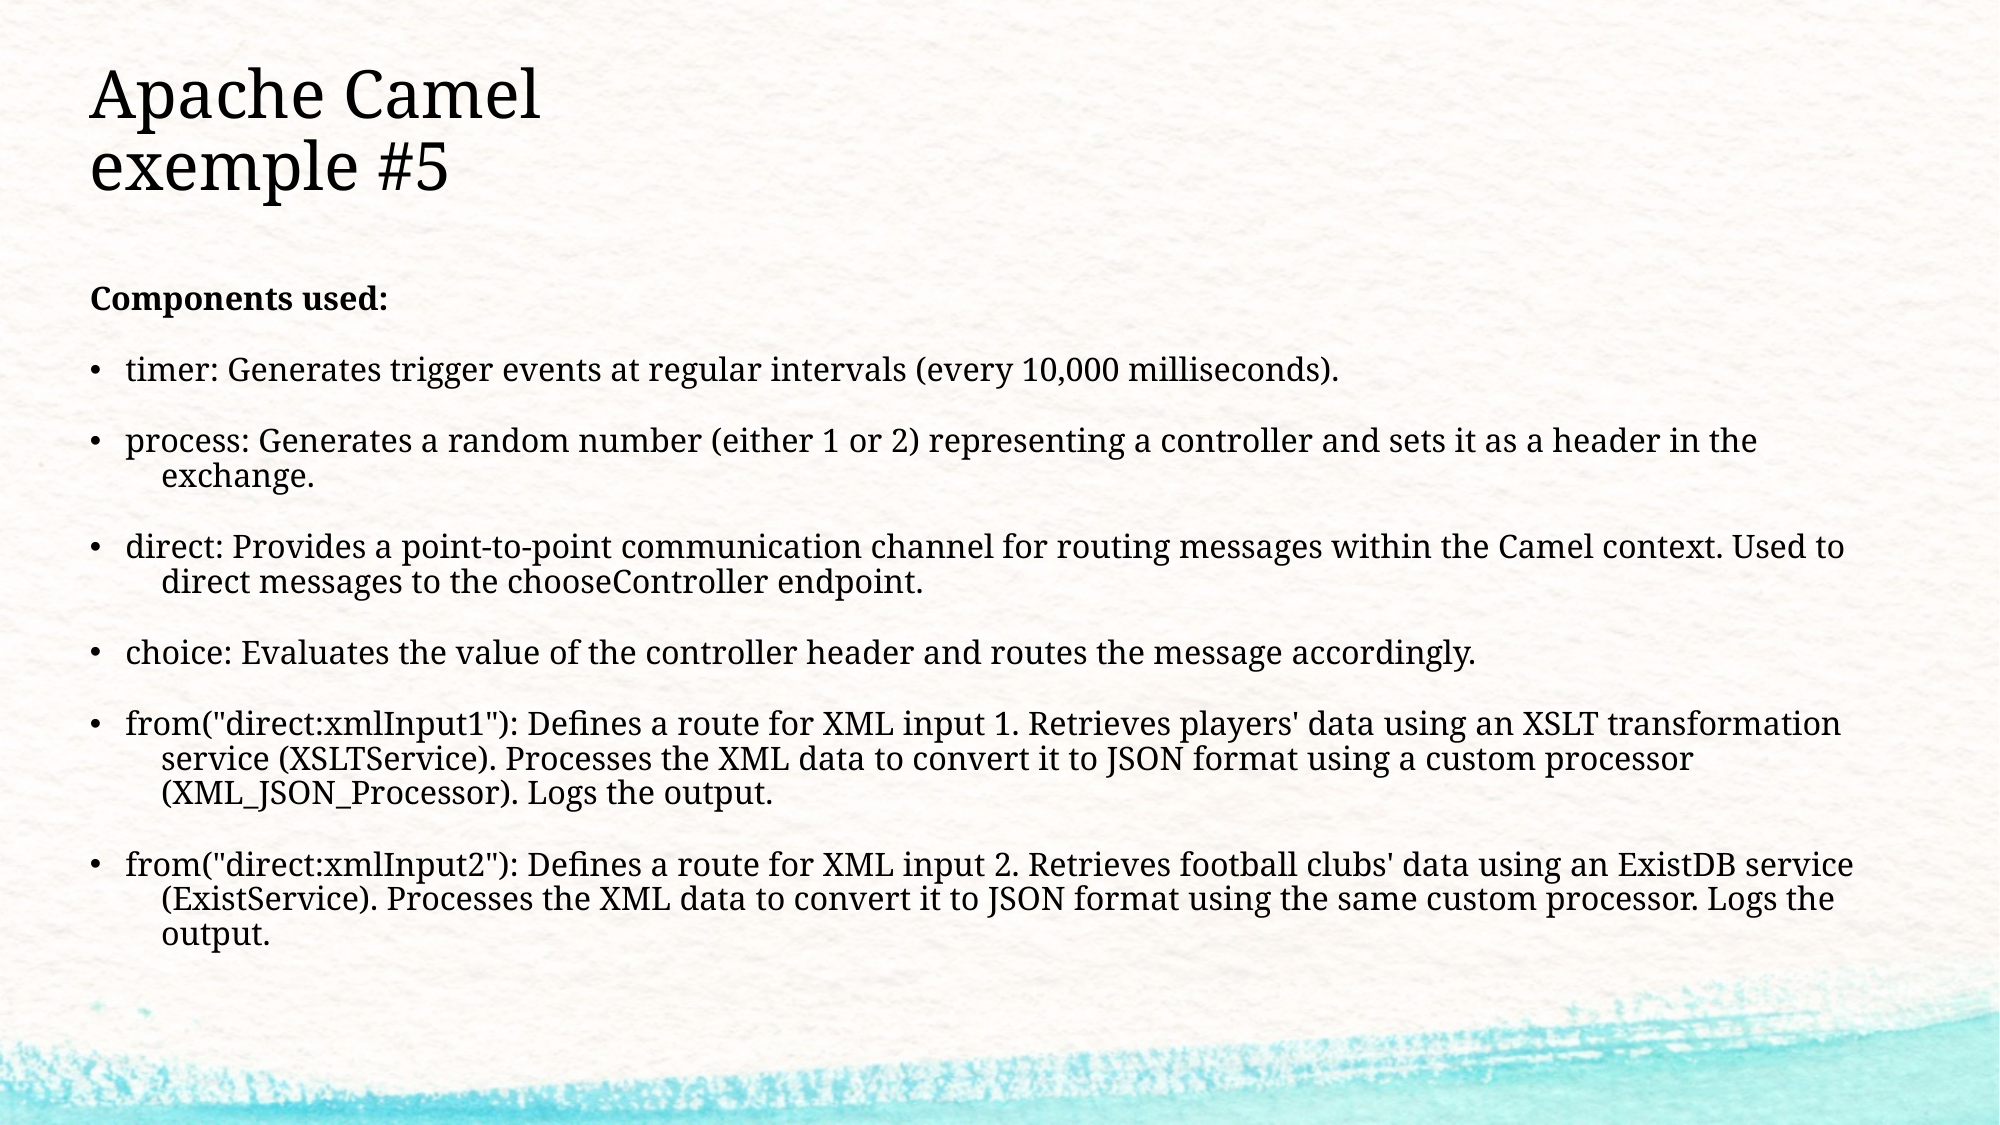

# Apache Camel exemple #5
Components used:
timer: Generates trigger events at regular intervals (every 10,000 milliseconds).
process: Generates a random number (either 1 or 2) representing a controller and sets it as a header in the exchange.
direct: Provides a point-to-point communication channel for routing messages within the Camel context. Used to direct messages to the chooseController endpoint.
choice: Evaluates the value of the controller header and routes the message accordingly.
from("direct:xmlInput1"): Defines a route for XML input 1. Retrieves players' data using an XSLT transformation service (XSLTService). Processes the XML data to convert it to JSON format using a custom processor (XML_JSON_Processor). Logs the output.
from("direct:xmlInput2"): Defines a route for XML input 2. Retrieves football clubs' data using an ExistDB service (ExistService). Processes the XML data to convert it to JSON format using the same custom processor. Logs the output.
This Apache Camel route demonstrates a dynamic routing scenario where XML data is transformed to JSON format based on a random selection of controllers. Here's a breakdown: